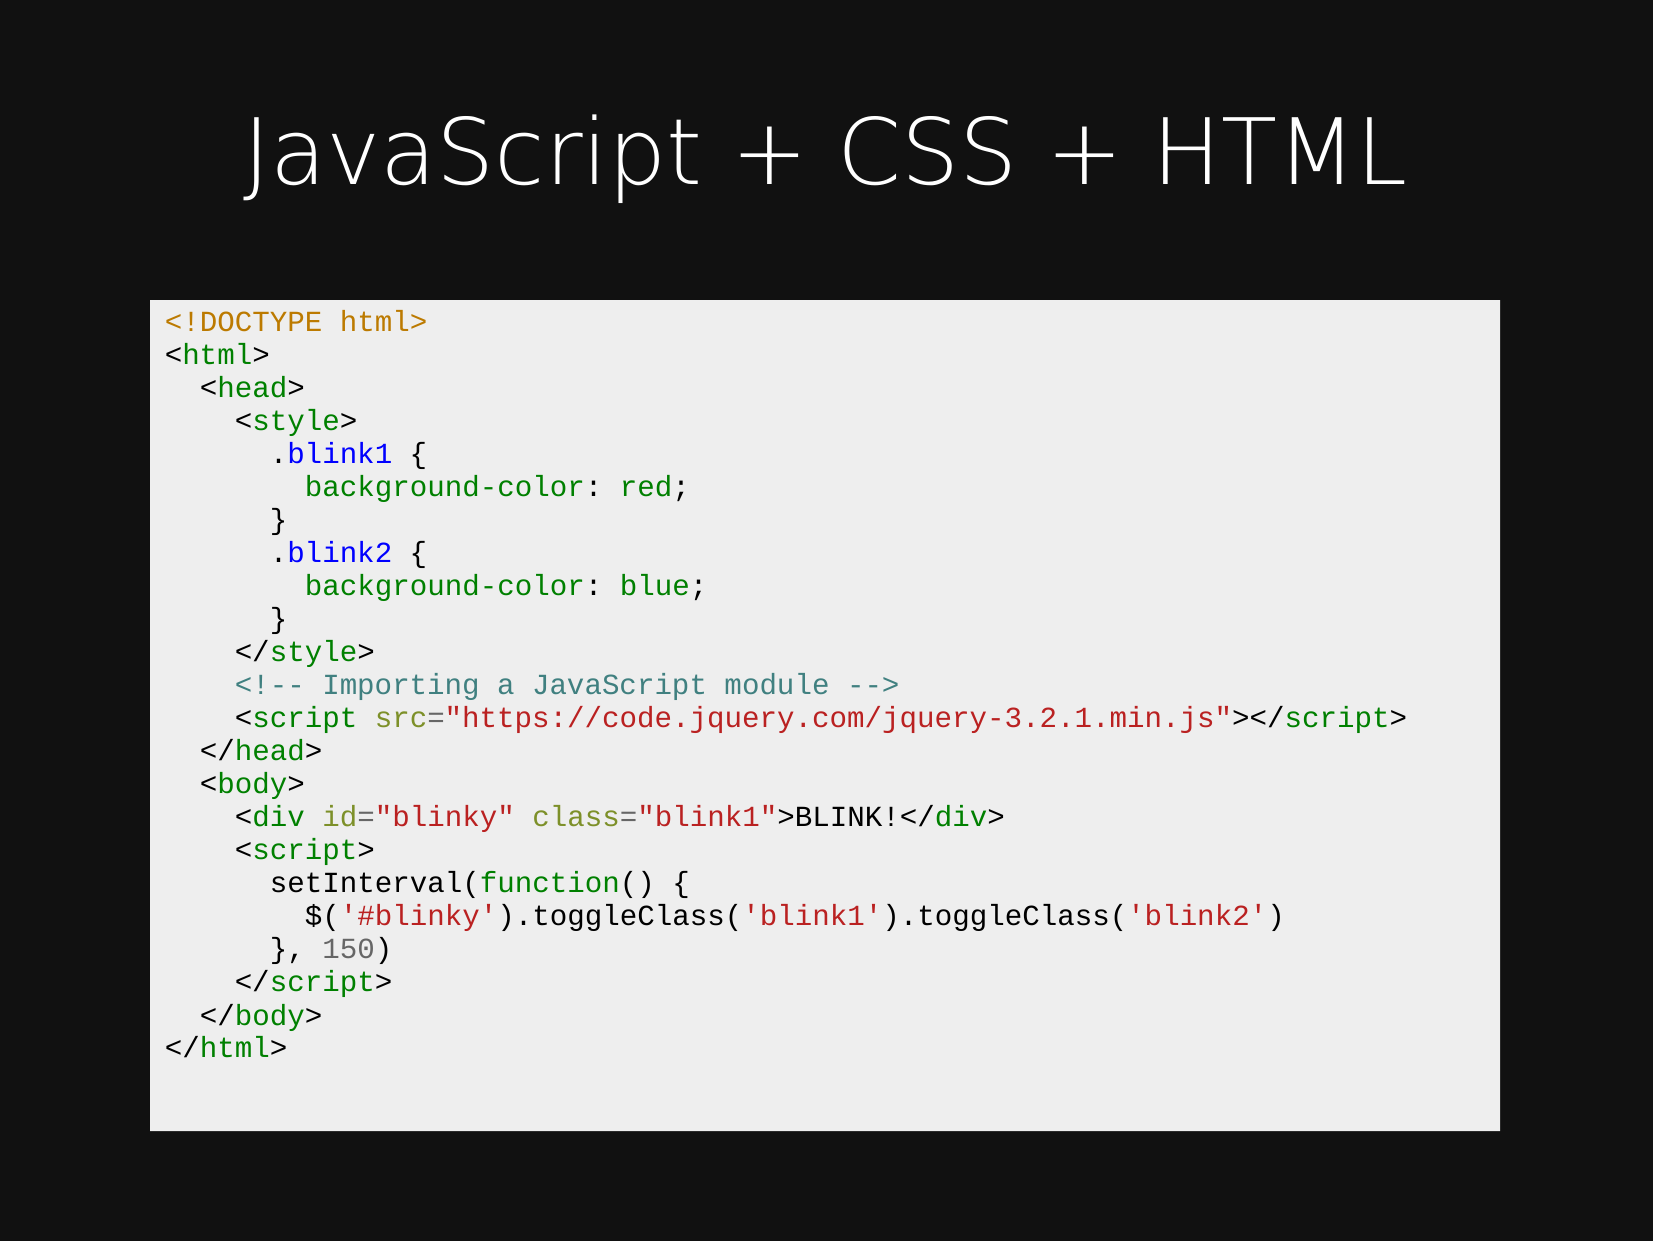

# JavaScript + CSS + HTML
<!DOCTYPE html>
<html>
 <head>
 <style>
 .blink1 {
 background-color: red;
 }
 .blink2 {
 background-color: blue;
 }
 </style>
 <!-- Importing a JavaScript module -->
 <script src="https://code.jquery.com/jquery-3.2.1.min.js"></script>
 </head>
 <body>
 <div id="blinky" class="blink1">BLINK!</div>
 <script>
 setInterval(function() {
 $('#blinky').toggleClass('blink1').toggleClass('blink2')
 }, 150)
 </script>
 </body>
</html>